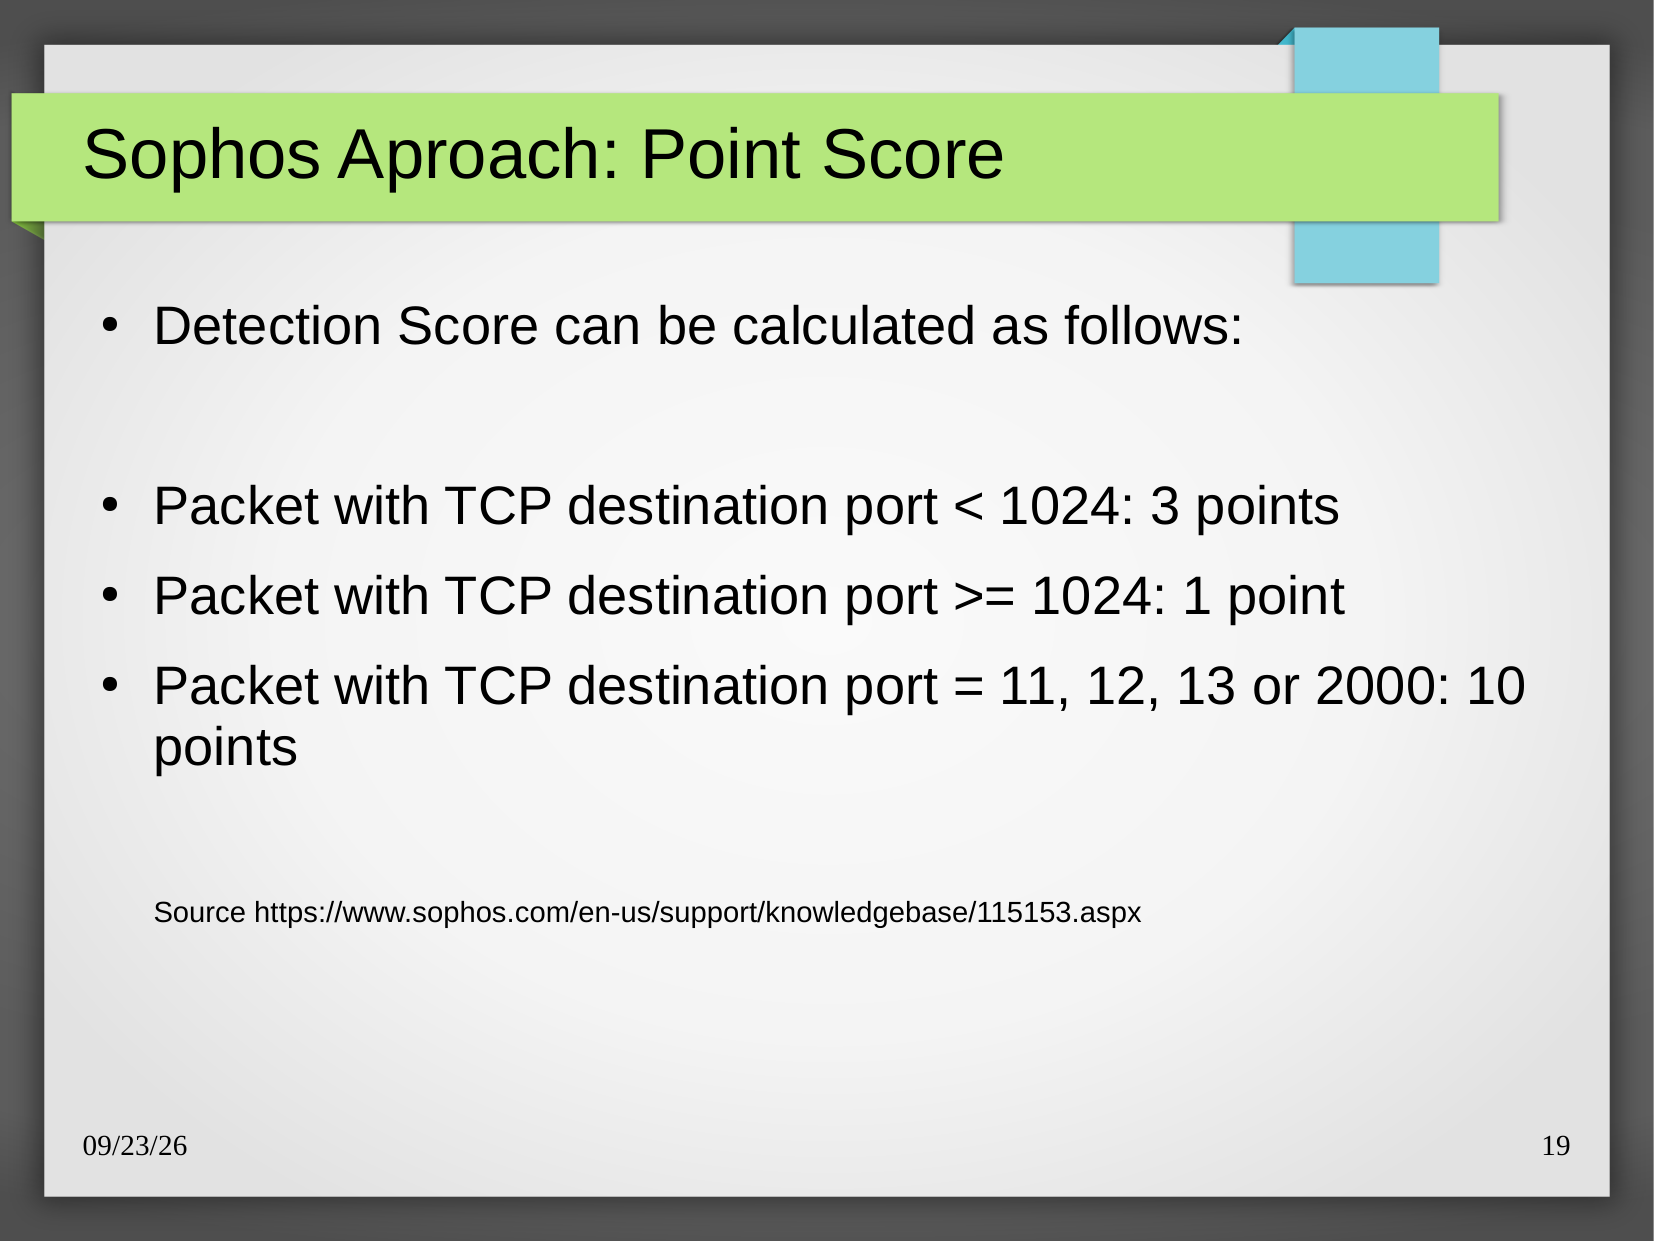

# Sophos Aproach: Point Score
Detection Score can be calculated as follows:
Packet with TCP destination port < 1024: 3 points
Packet with TCP destination port >= 1024: 1 point
Packet with TCP destination port = 11, 12, 13 or 2000: 10 points
Source https://www.sophos.com/en-us/support/knowledgebase/115153.aspx
19